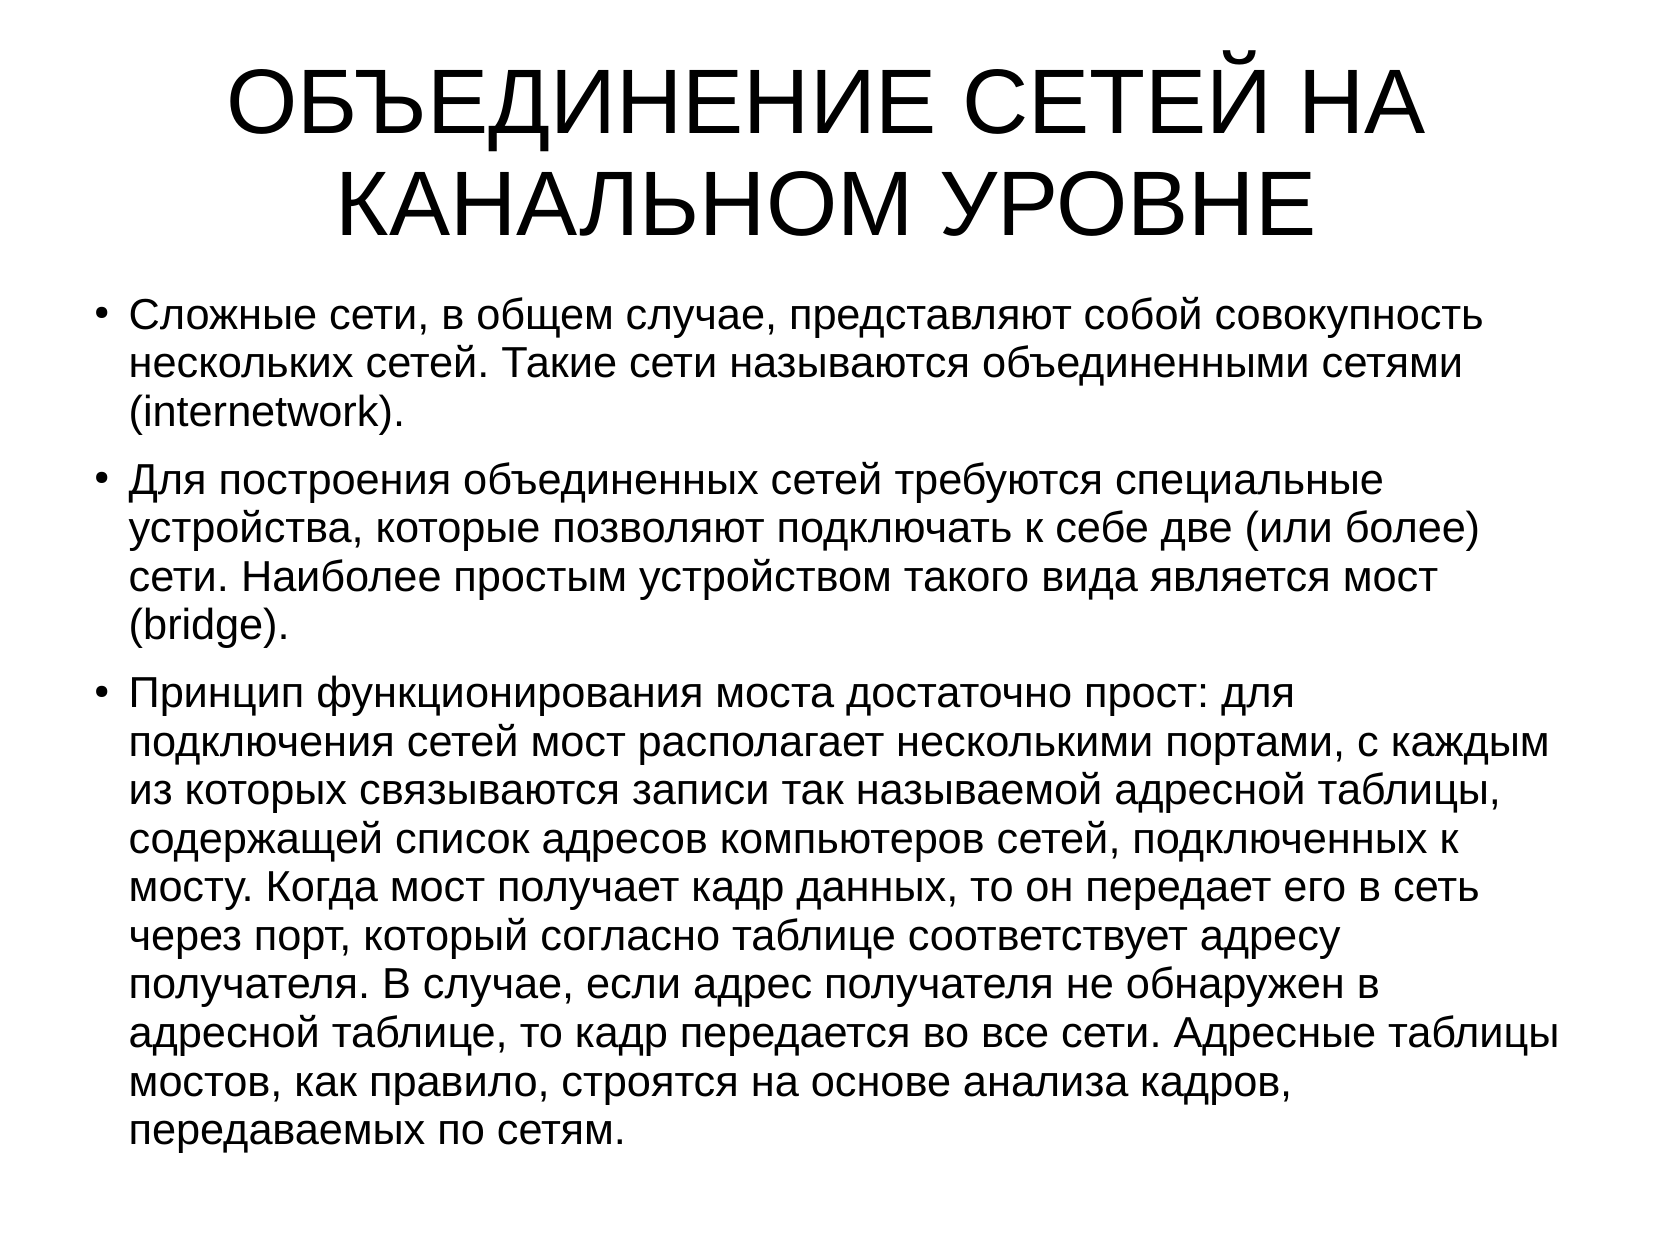

# ОБЪЕДИНЕНИЕ СЕТЕЙ НА КАНАЛЬНОМ УРОВНЕ
Сложные сети, в общем случае, представляют собой совокупность нескольких сетей. Такие сети называются объединенными сетями (internetwork).
Для построения объединенных сетей требуются специальные устройства, которые позволяют подключать к себе две (или более) сети. Наиболее простым устройством такого вида является мост (bridge).
Принцип функционирования моста достаточно прост: для подключения сетей мост располагает несколькими портами, с каждым из которых связываются записи так называемой адресной таблицы, содержащей список адресов компьютеров сетей, подключенных к мосту. Когда мост получает кадр данных, то он передает его в сеть через порт, который согласно таблице соответствует адресу получателя. В случае, если адрес получателя не обнаружен в адресной таблице, то кадр передается во все сети. Адресные таблицы мостов, как правило, строятся на основе анализа кадров, передаваемых по сетям.